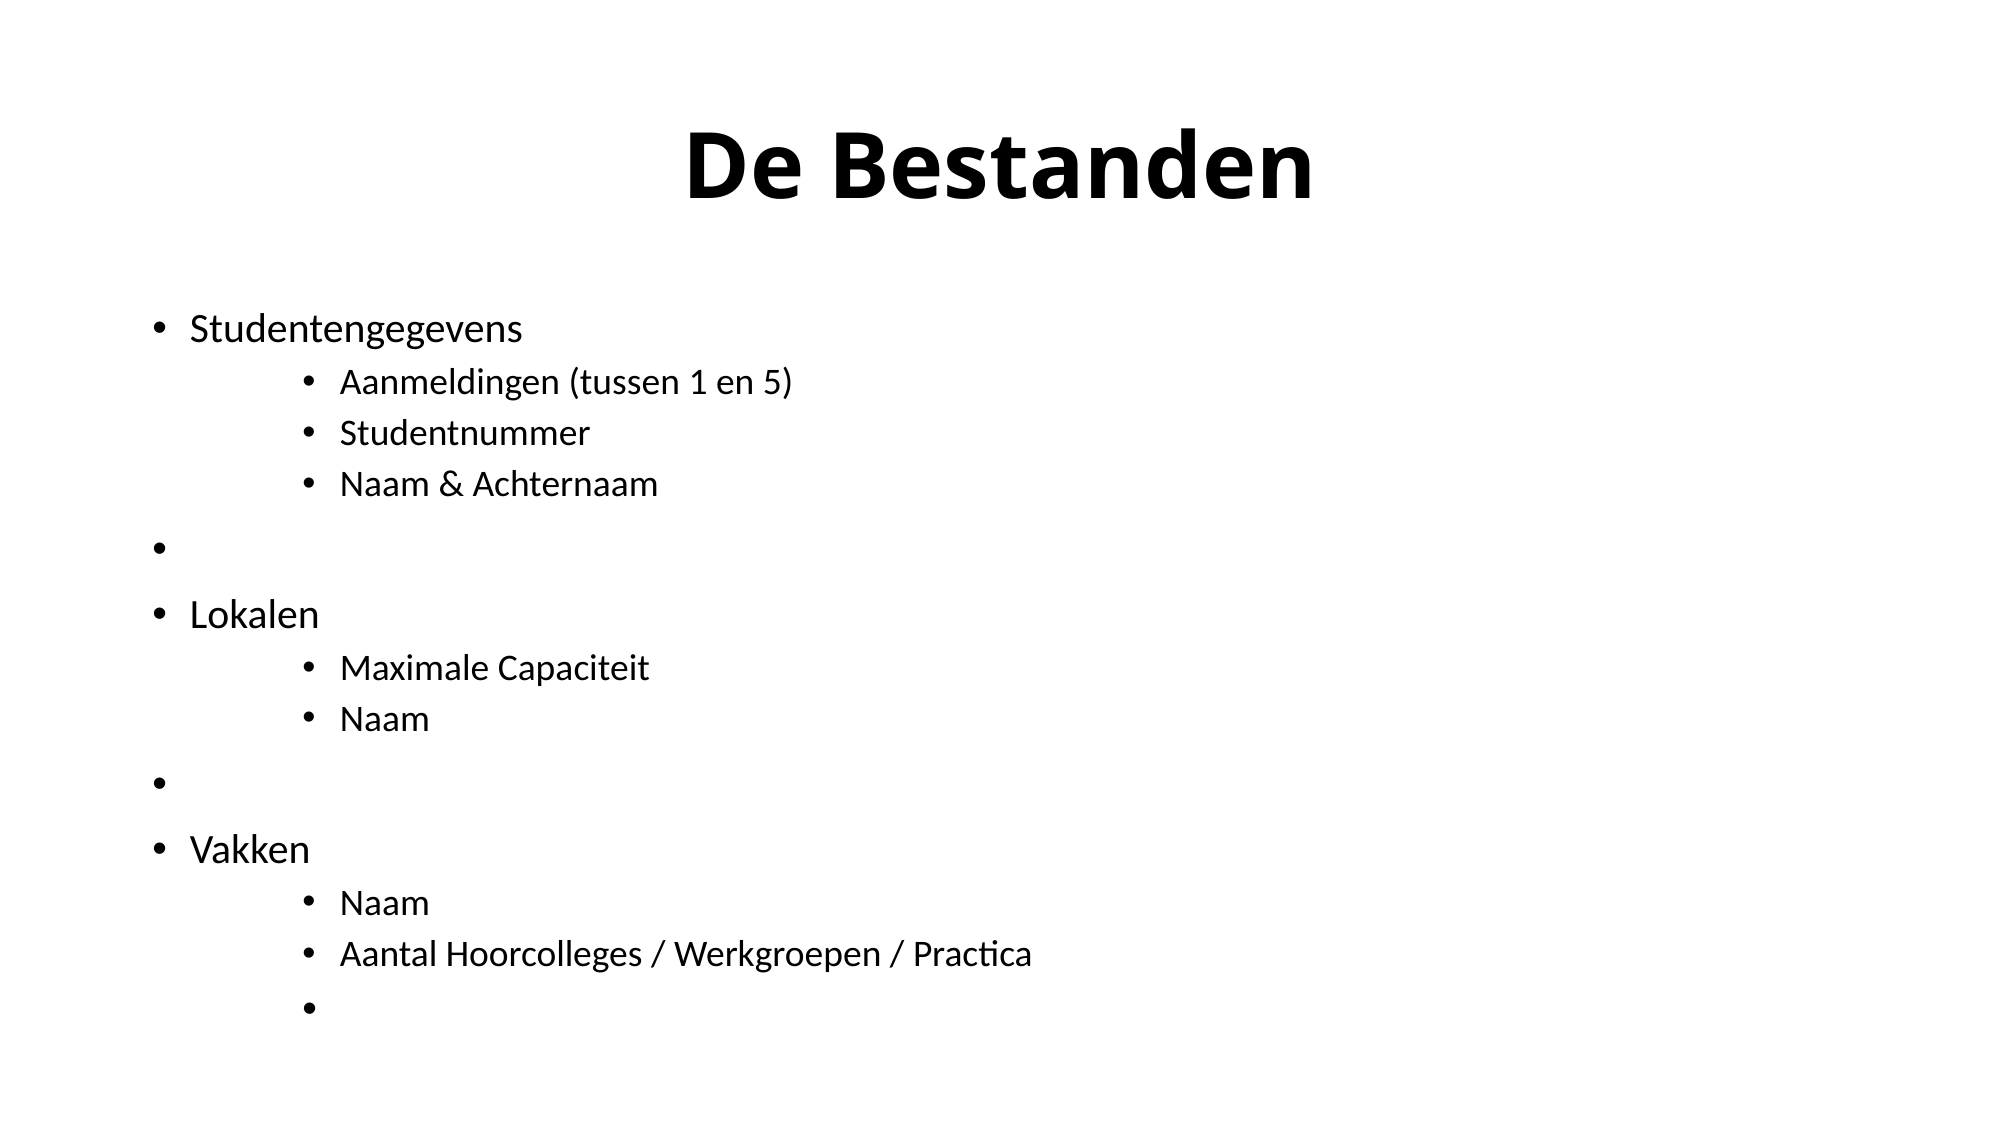

# De Bestanden
Studentengegevens
Aanmeldingen (tussen 1 en 5)
Studentnummer
Naam & Achternaam
Lokalen
Maximale Capaciteit
Naam
Vakken
Naam
Aantal Hoorcolleges / Werkgroepen / Practica